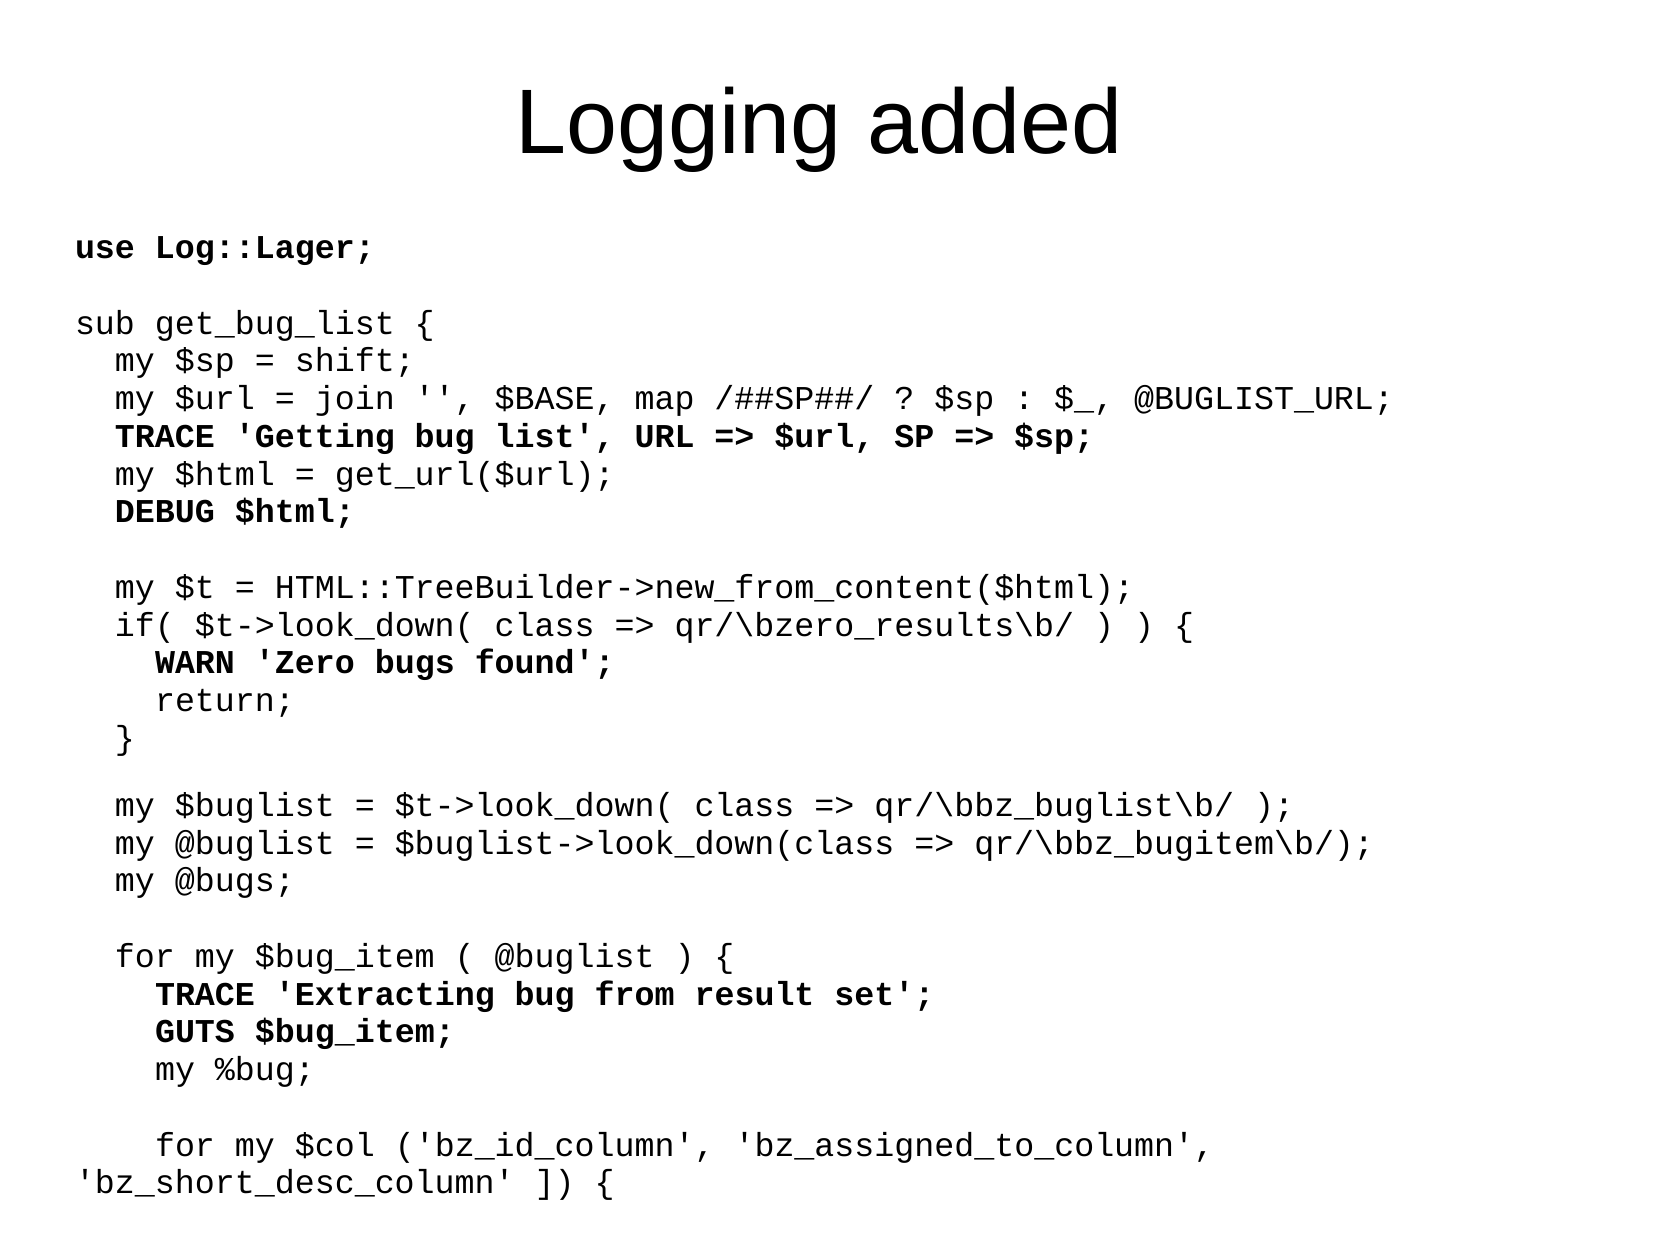

# Logging added
use Log::Lager;
sub get_bug_list {
 my $sp = shift;
 my $url = join '', $BASE, map /##SP##/ ? $sp : $_, @BUGLIST_URL;
 TRACE 'Getting bug list', URL => $url, SP => $sp;
 my $html = get_url($url);
 DEBUG $html;
 my $t = HTML::TreeBuilder->new_from_content($html);
 if( $t->look_down( class => qr/\bzero_results\b/ ) ) {
 WARN 'Zero bugs found';
 return;
 }
 my $buglist = $t->look_down( class => qr/\bbz_buglist\b/ );
 my @buglist = $buglist->look_down(class => qr/\bbz_bugitem\b/);
 my @bugs;
 for my $bug_item ( @buglist ) {
 TRACE 'Extracting bug from result set';
 GUTS $bug_item;
 my %bug;
 for my $col ('bz_id_column', 'bz_assigned_to_column', 'bz_short_desc_column' ]) {